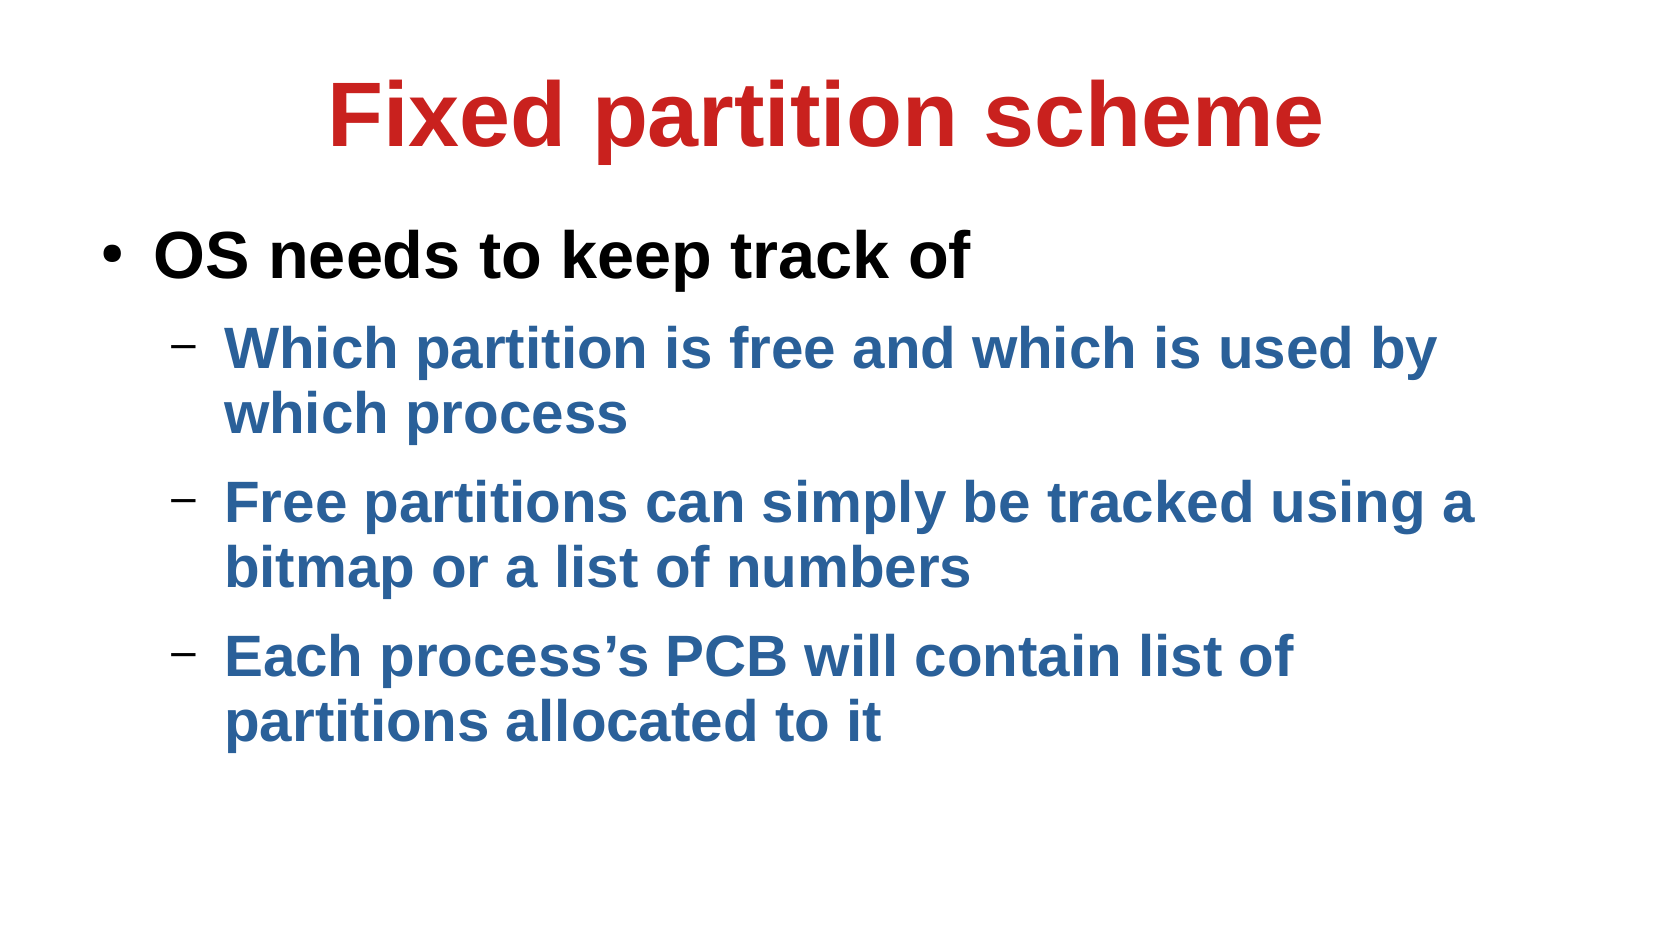

# Fixed partition scheme
OS needs to keep track of
Which partition is free and which is used by which process
Free partitions can simply be tracked using a bitmap or a list of numbers
Each process’s PCB will contain list of partitions allocated to it